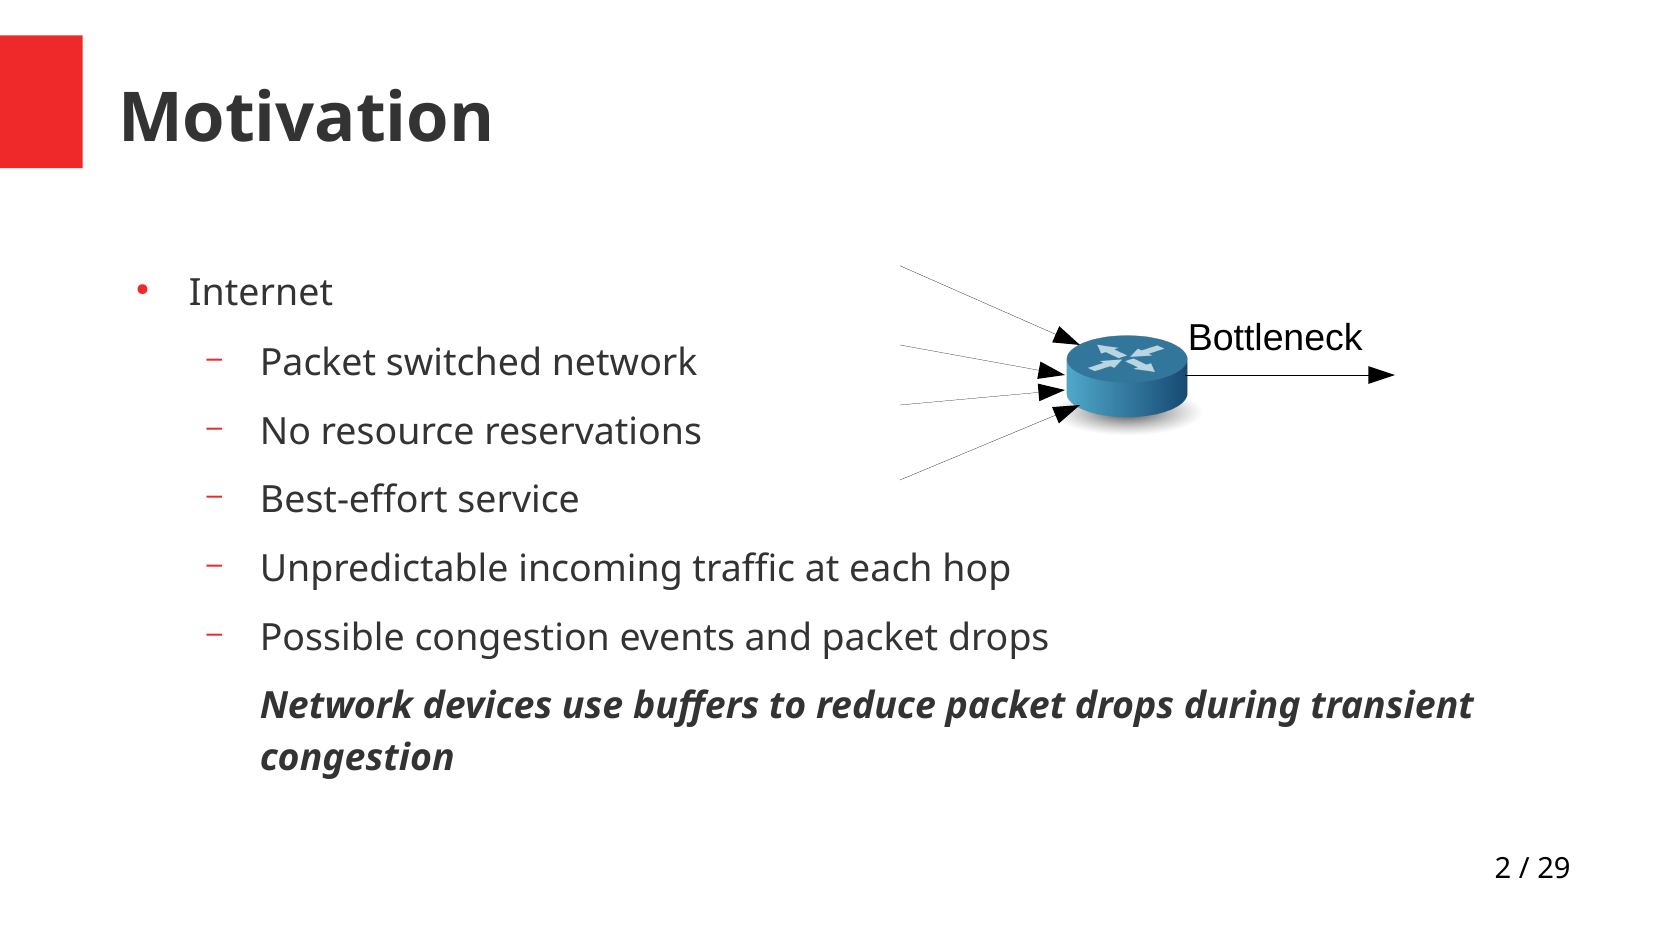

# Motivation
Internet
Packet switched network
No resource reservations
Best-effort service
Unpredictable incoming traffic at each hop
Possible congestion events and packet drops
Network devices use buffers to reduce packet drops during transient congestion
Bottleneck
2